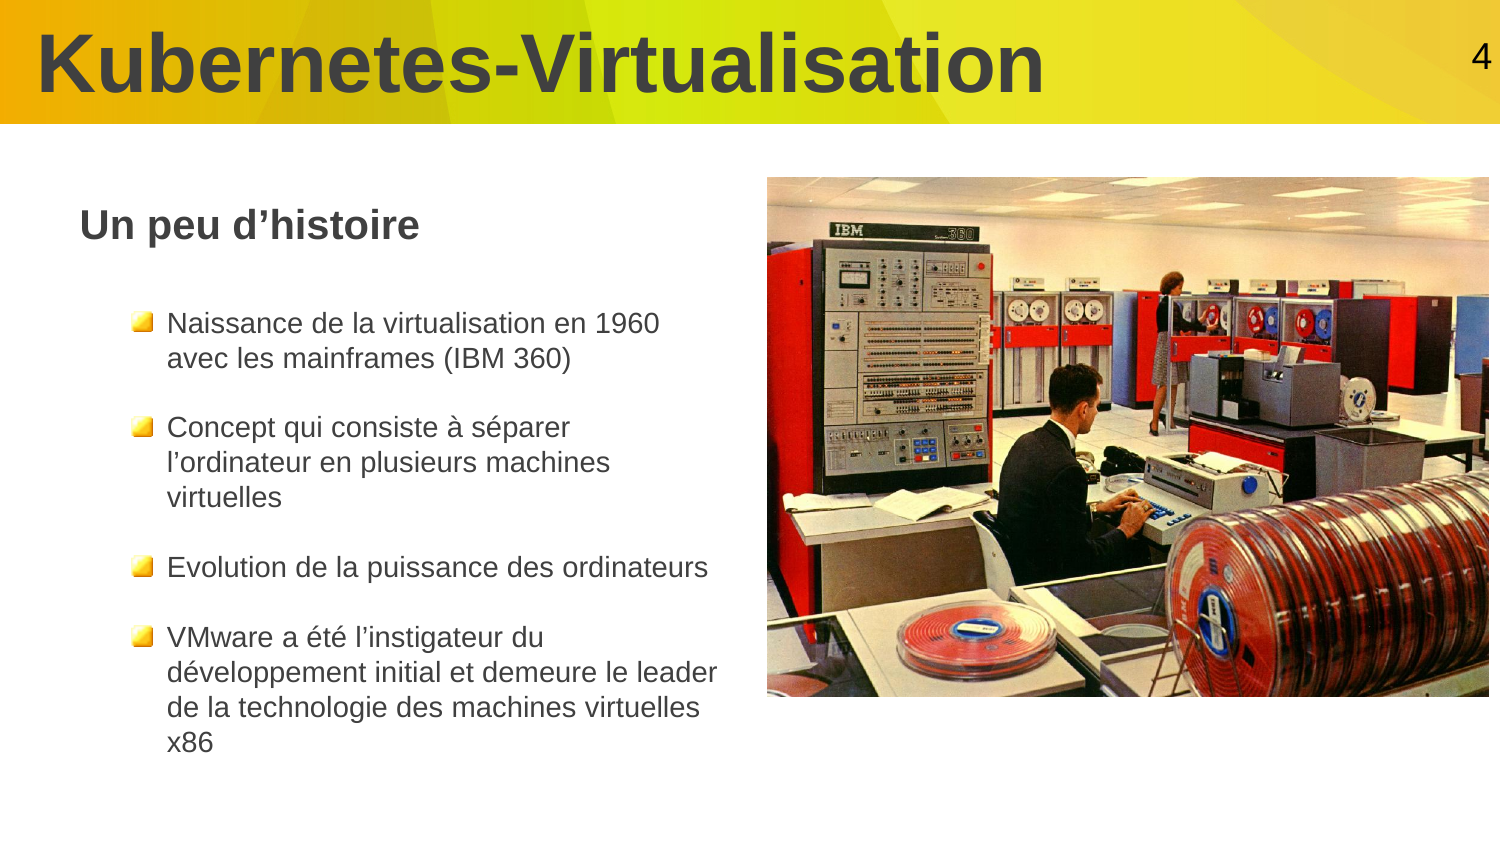

Kubernetes-Virtualisation
Un peu d’histoire
Naissance de la virtualisation en 1960 avec les mainframes (IBM 360)
Concept qui consiste à séparer l’ordinateur en plusieurs machines virtuelles
Evolution de la puissance des ordinateurs
VMware a été l’instigateur du développement initial et demeure le leader de la technologie des machines virtuelles x86